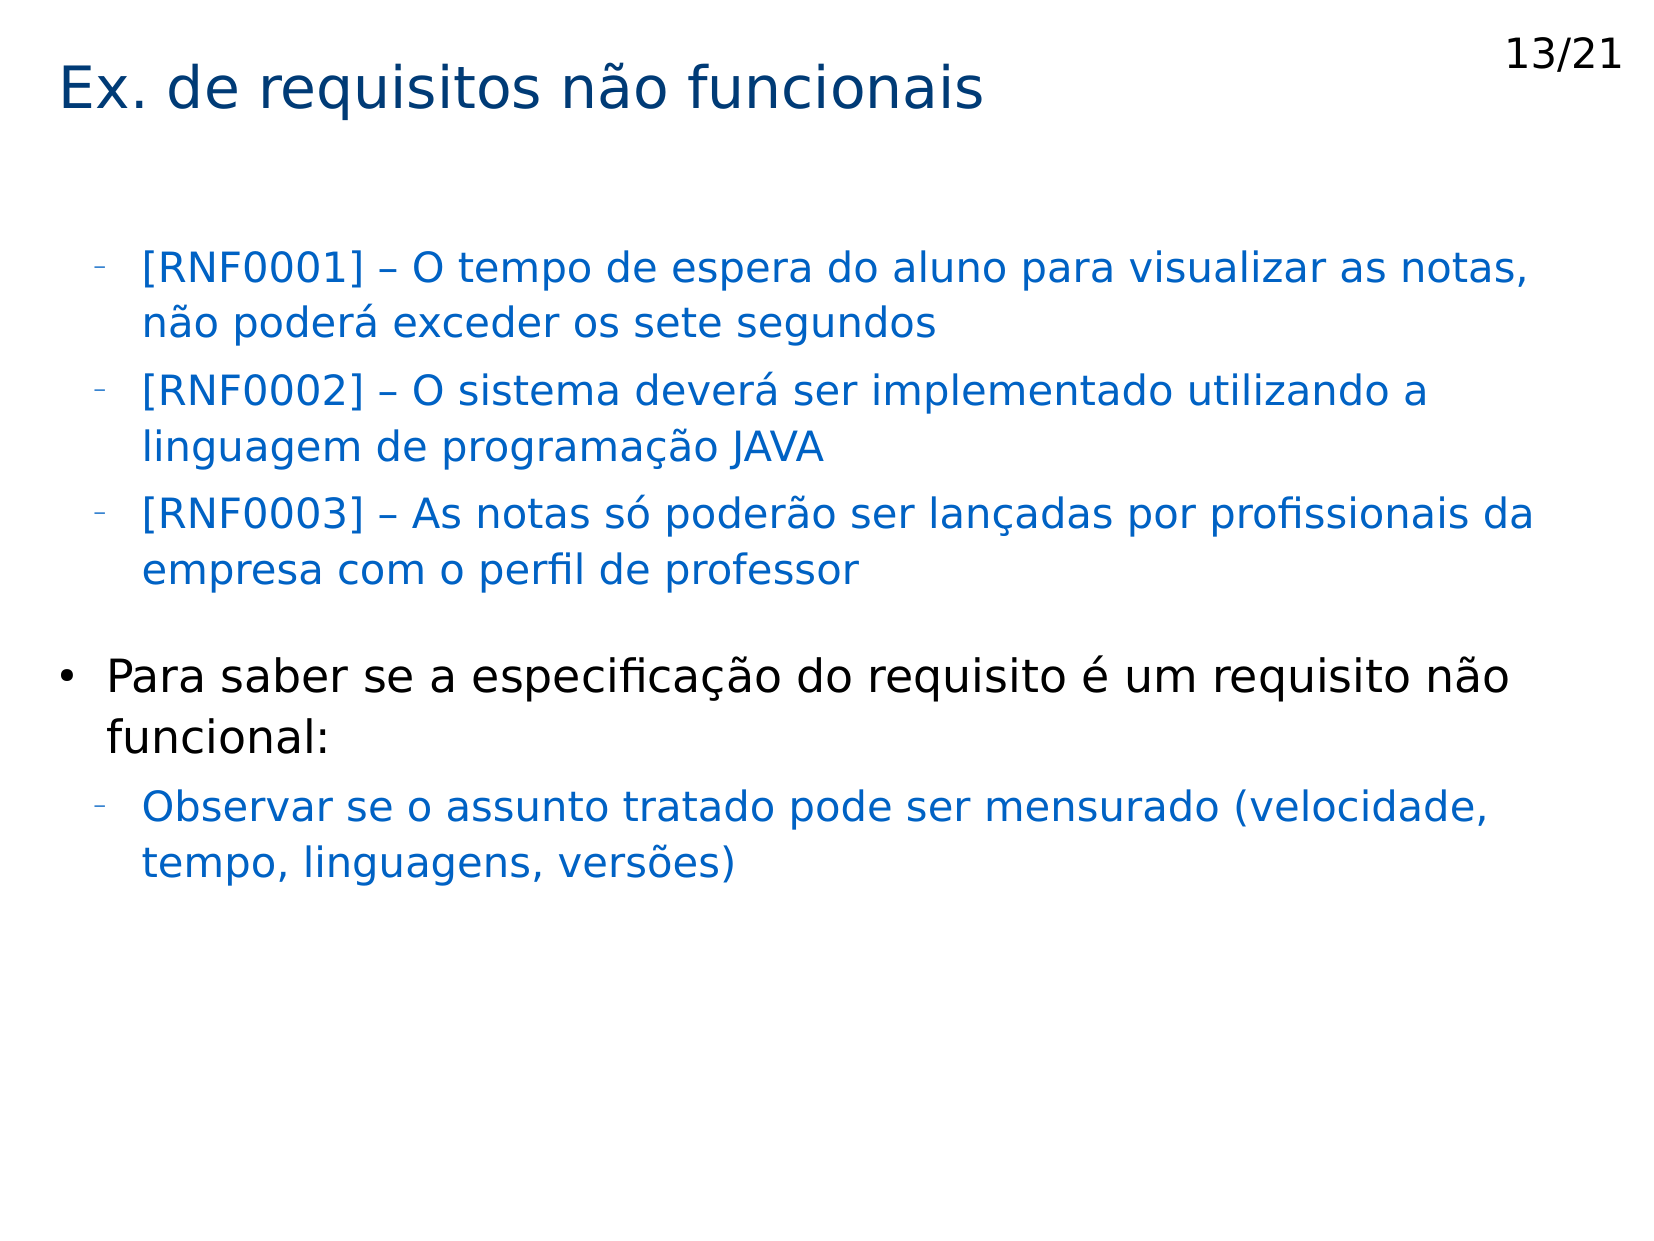

# Ex. de requisitos não funcionais
13
[RNF0001] – O tempo de espera do aluno para visualizar as notas, não poderá exceder os sete segundos
[RNF0002] – O sistema deverá ser implementado utilizando a linguagem de programação JAVA
[RNF0003] – As notas só poderão ser lançadas por profissionais da empresa com o perfil de professor
Para saber se a especificação do requisito é um requisito não funcional:
Observar se o assunto tratado pode ser mensurado (velocidade, tempo, linguagens, versões)